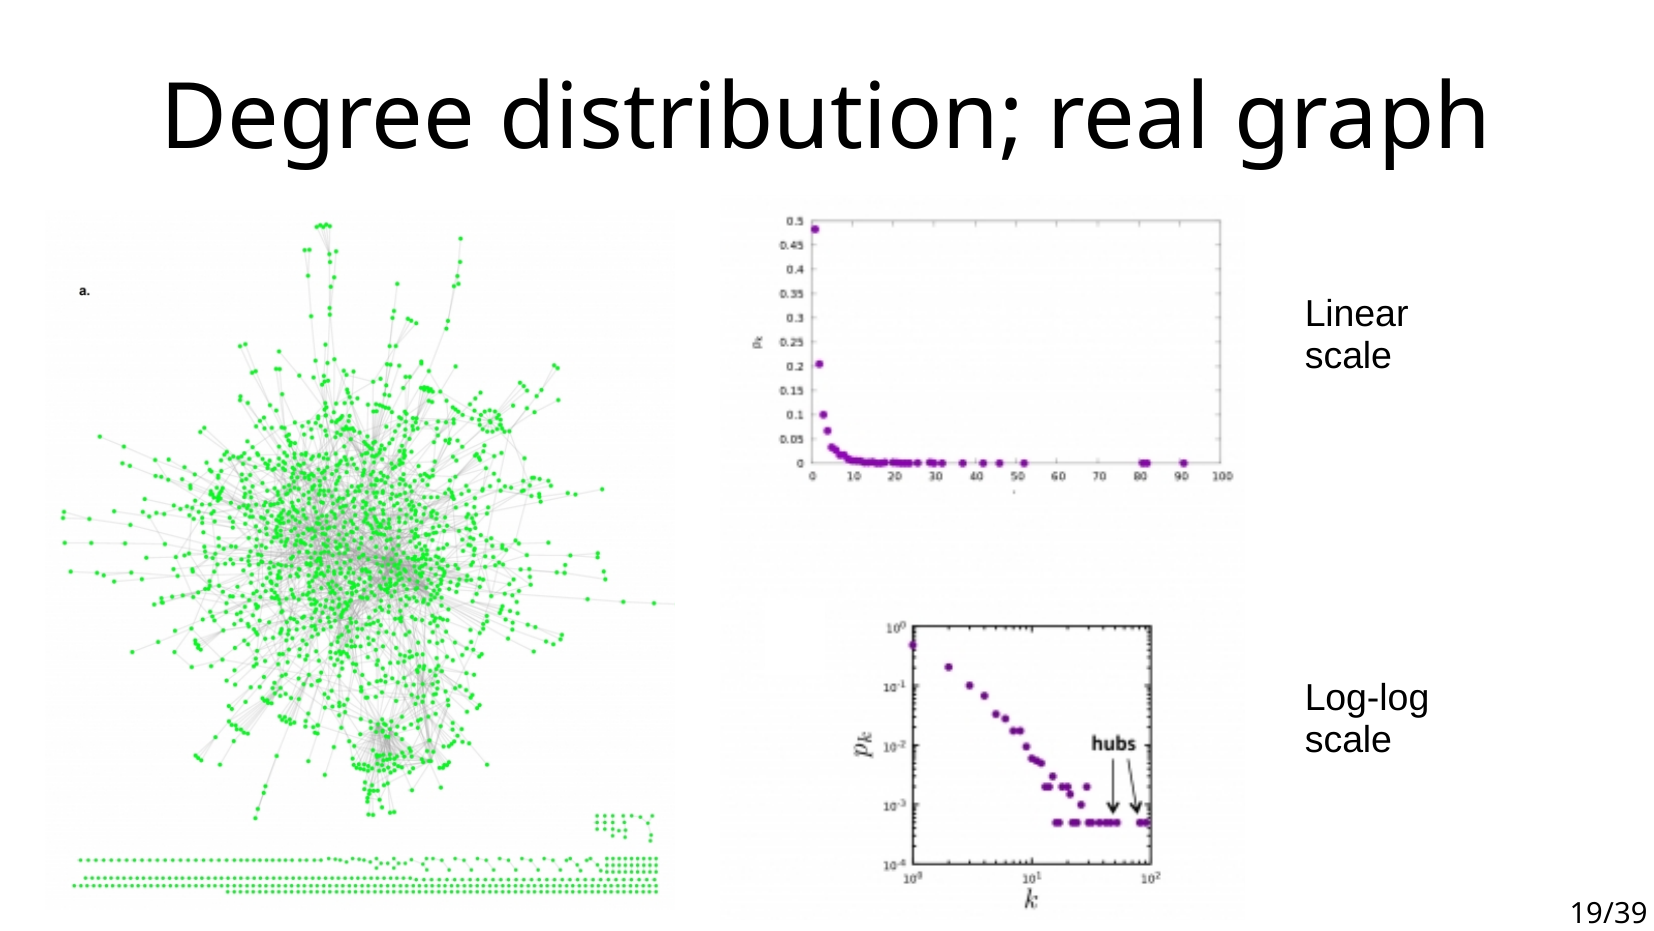

# Degree distribution; real graph
Linear
scale
Log-log
scale
19